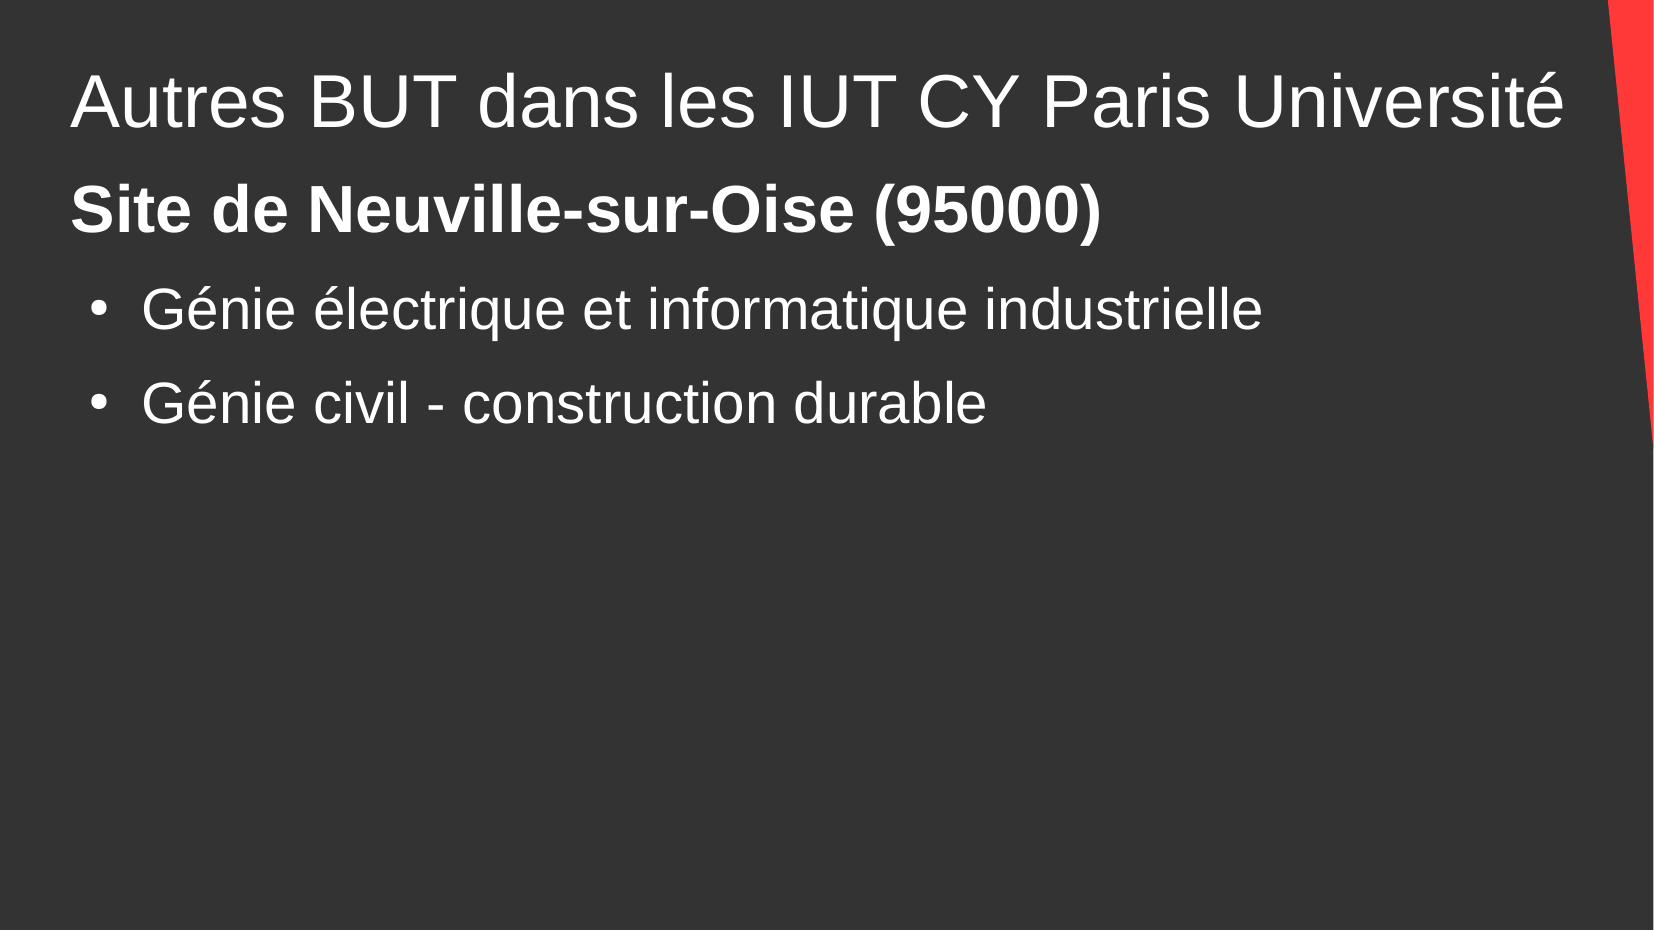

# Autres BUT dans les IUT CY Paris Université
Site de Neuville-sur-Oise (95000)
Génie électrique et informatique industrielle
Génie civil - construction durable